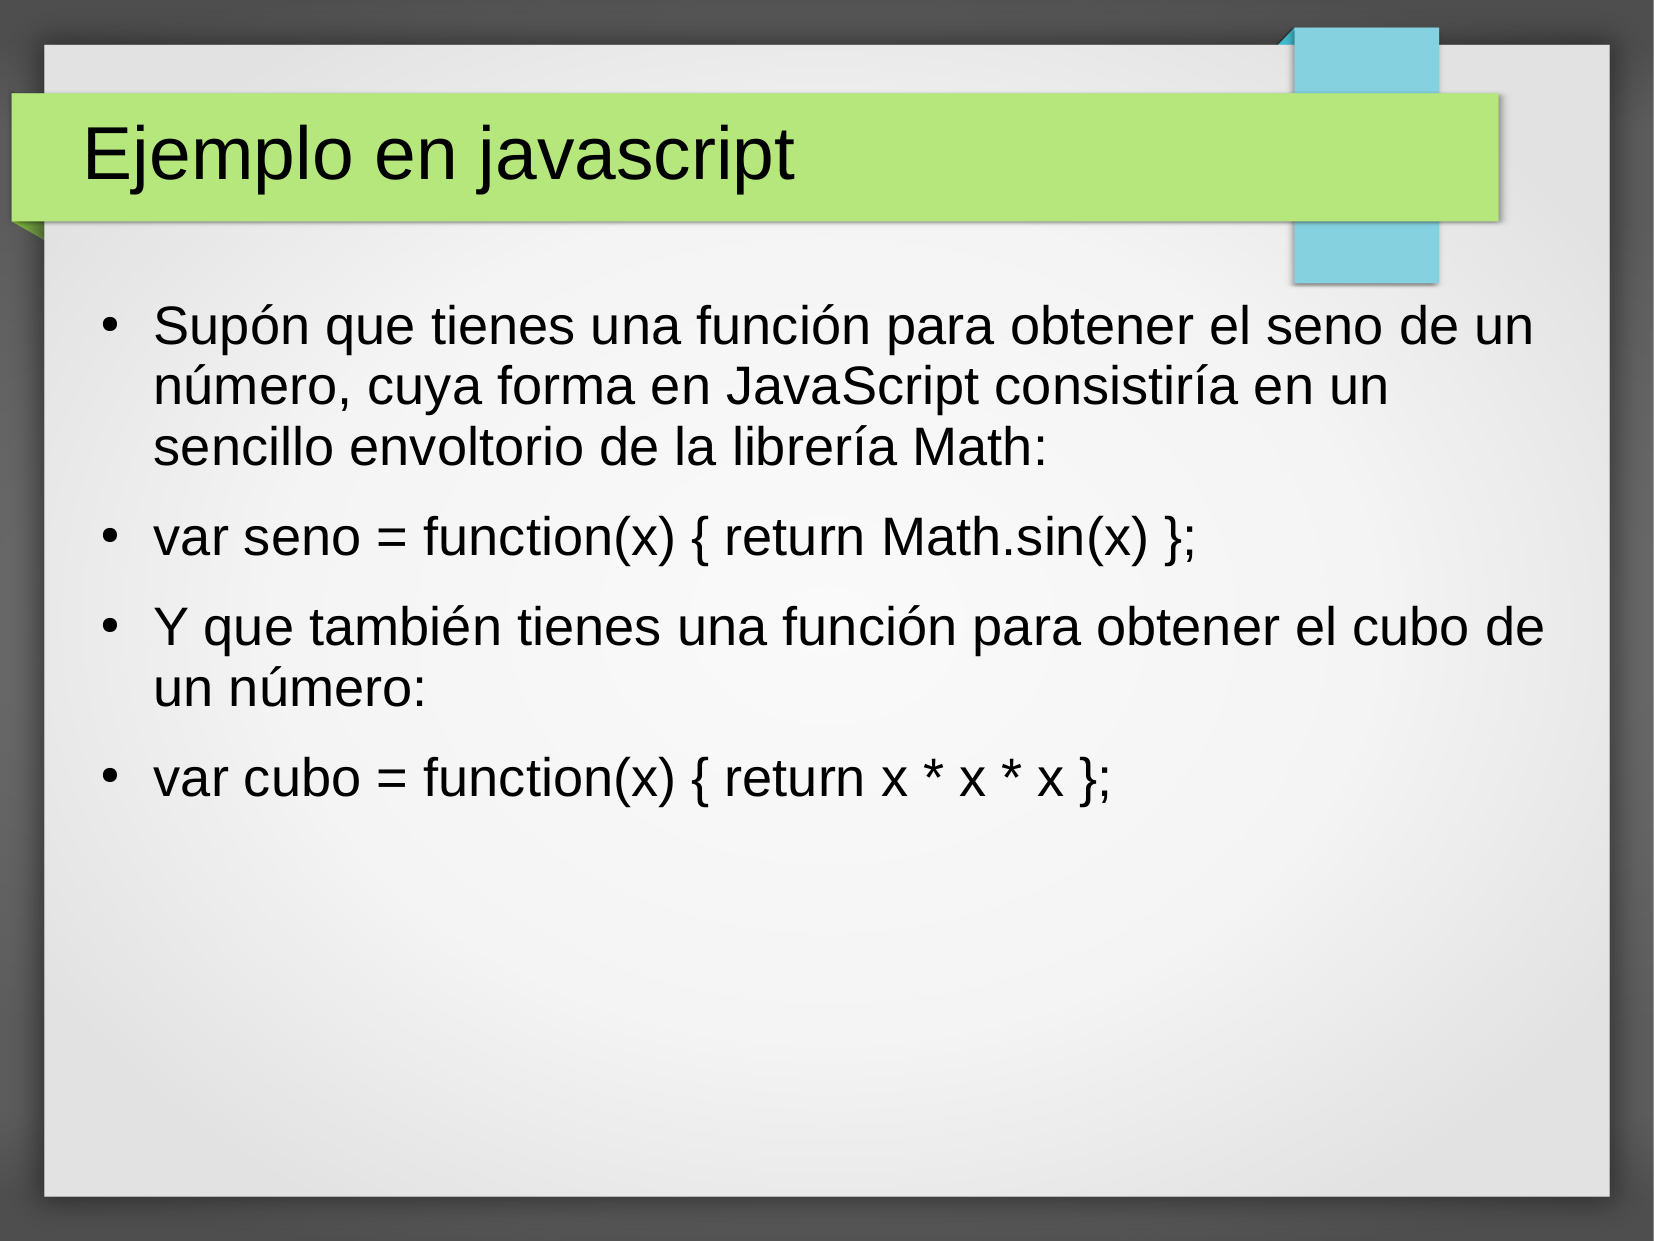

# Ejemplo en javascript
Supón que tienes una función para obtener el seno de un número, cuya forma en JavaScript consistiría en un sencillo envoltorio de la librería Math:
var seno = function(x) { return Math.sin(x) };
Y que también tienes una función para obtener el cubo de un número:
var cubo = function(x) { return x * x * x };